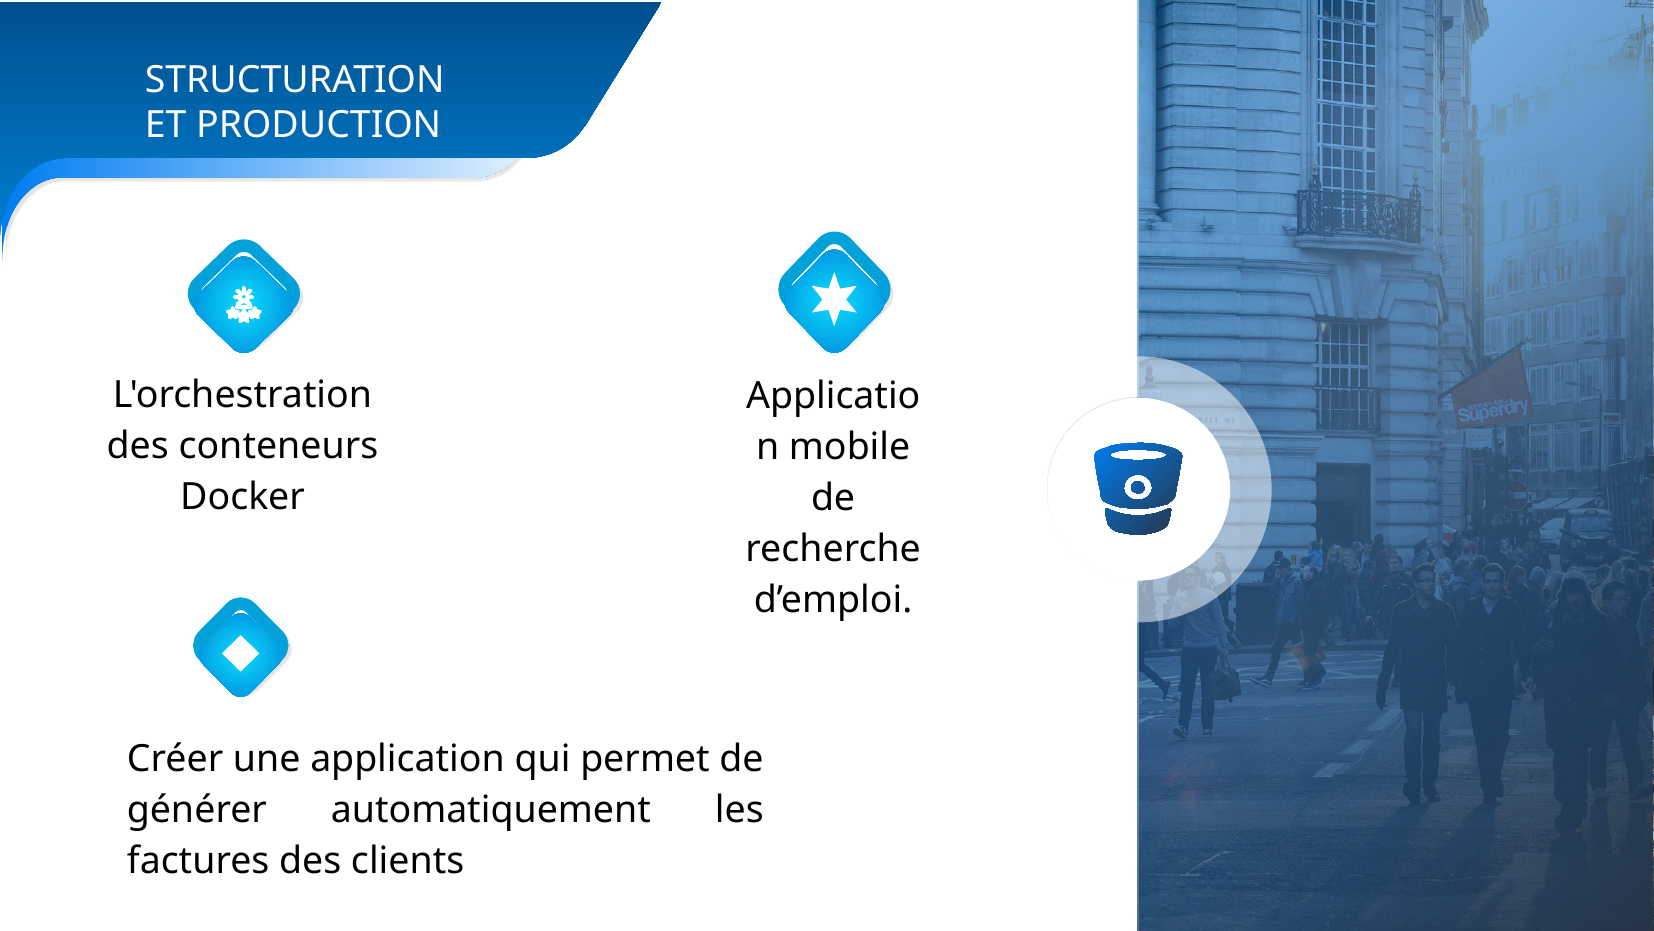

STRUCTURATION
ET PRODUCTION
L'orchestration des conteneurs Docker
Application mobile de recherche d’emploi.
Créer une application qui permet de
générer automatiquement les factures des clients